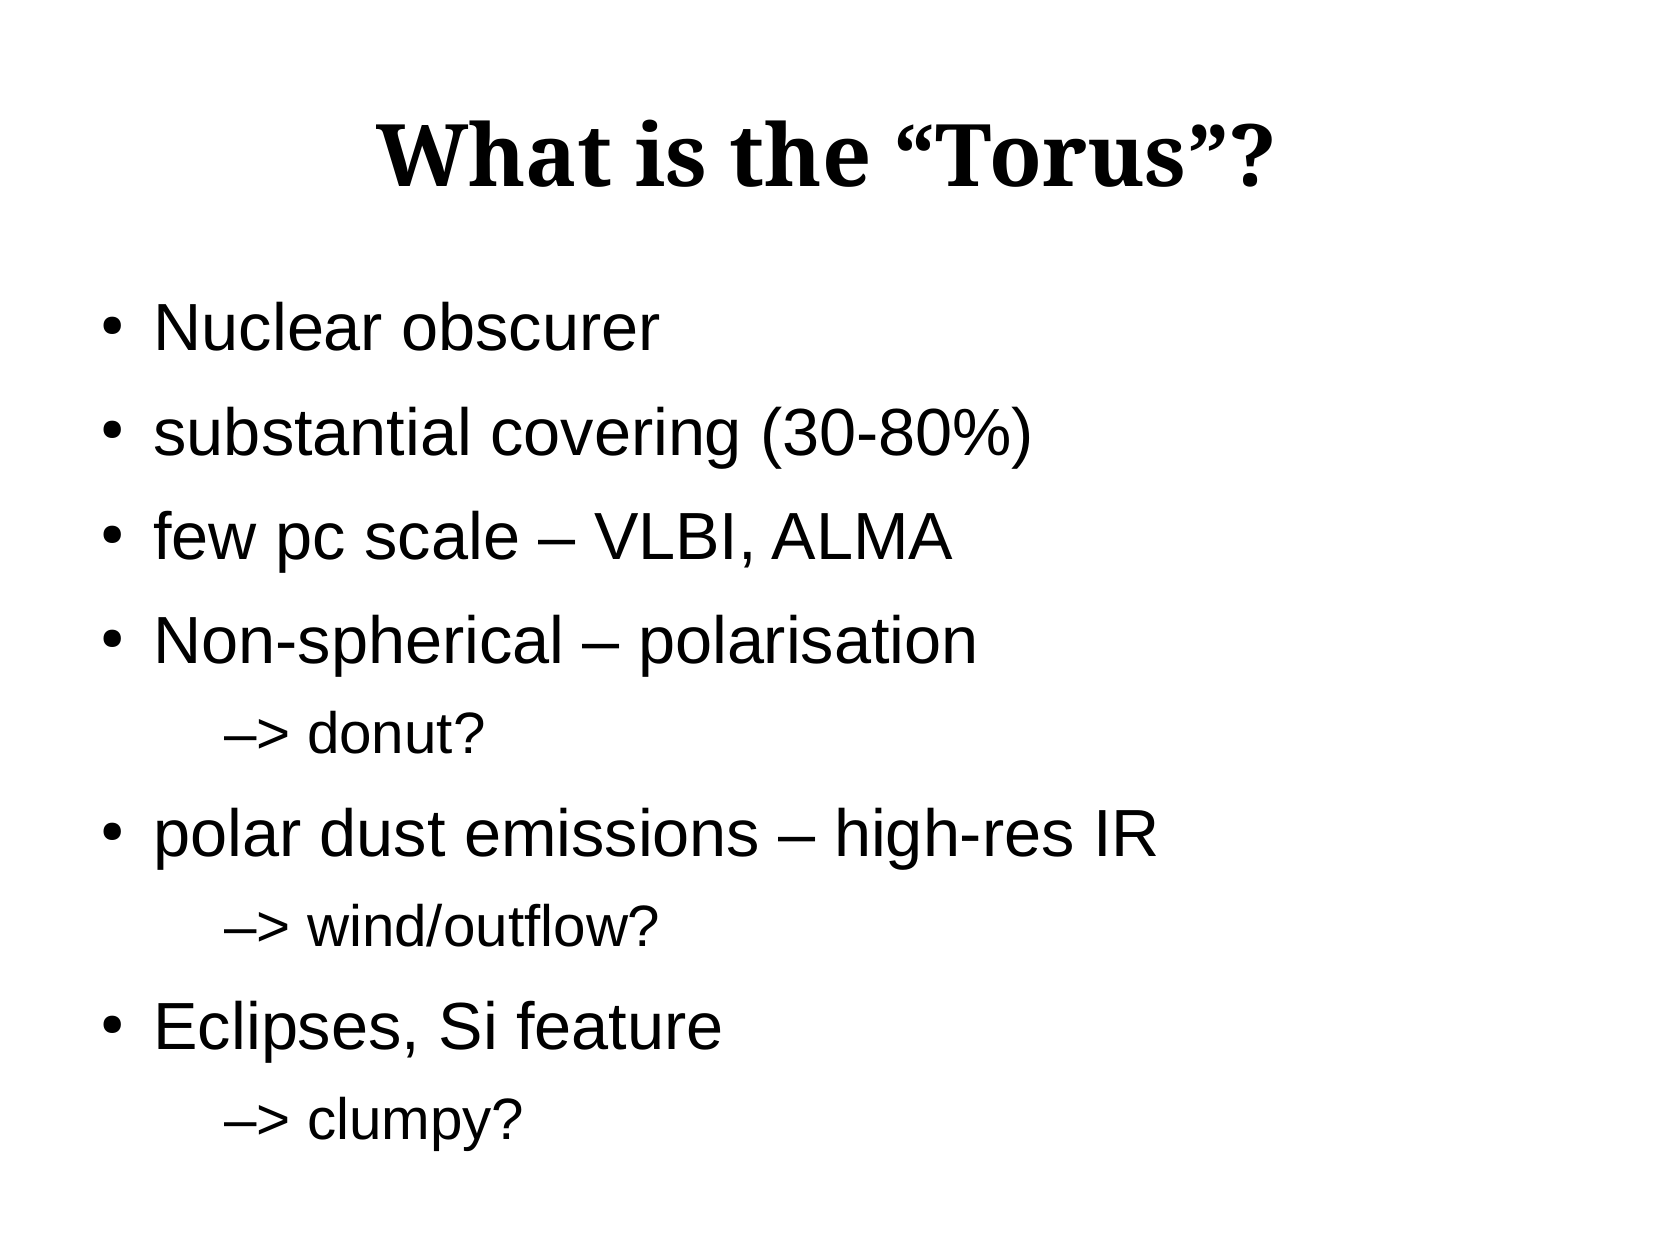

# What is the “Torus”?
Nuclear obscurer
substantial covering (30-80%)
few pc scale – VLBI, ALMA
Non-spherical – polarisation
–> donut?
polar dust emissions – high-res IR
–> wind/outflow?
Eclipses, Si feature
–> clumpy?